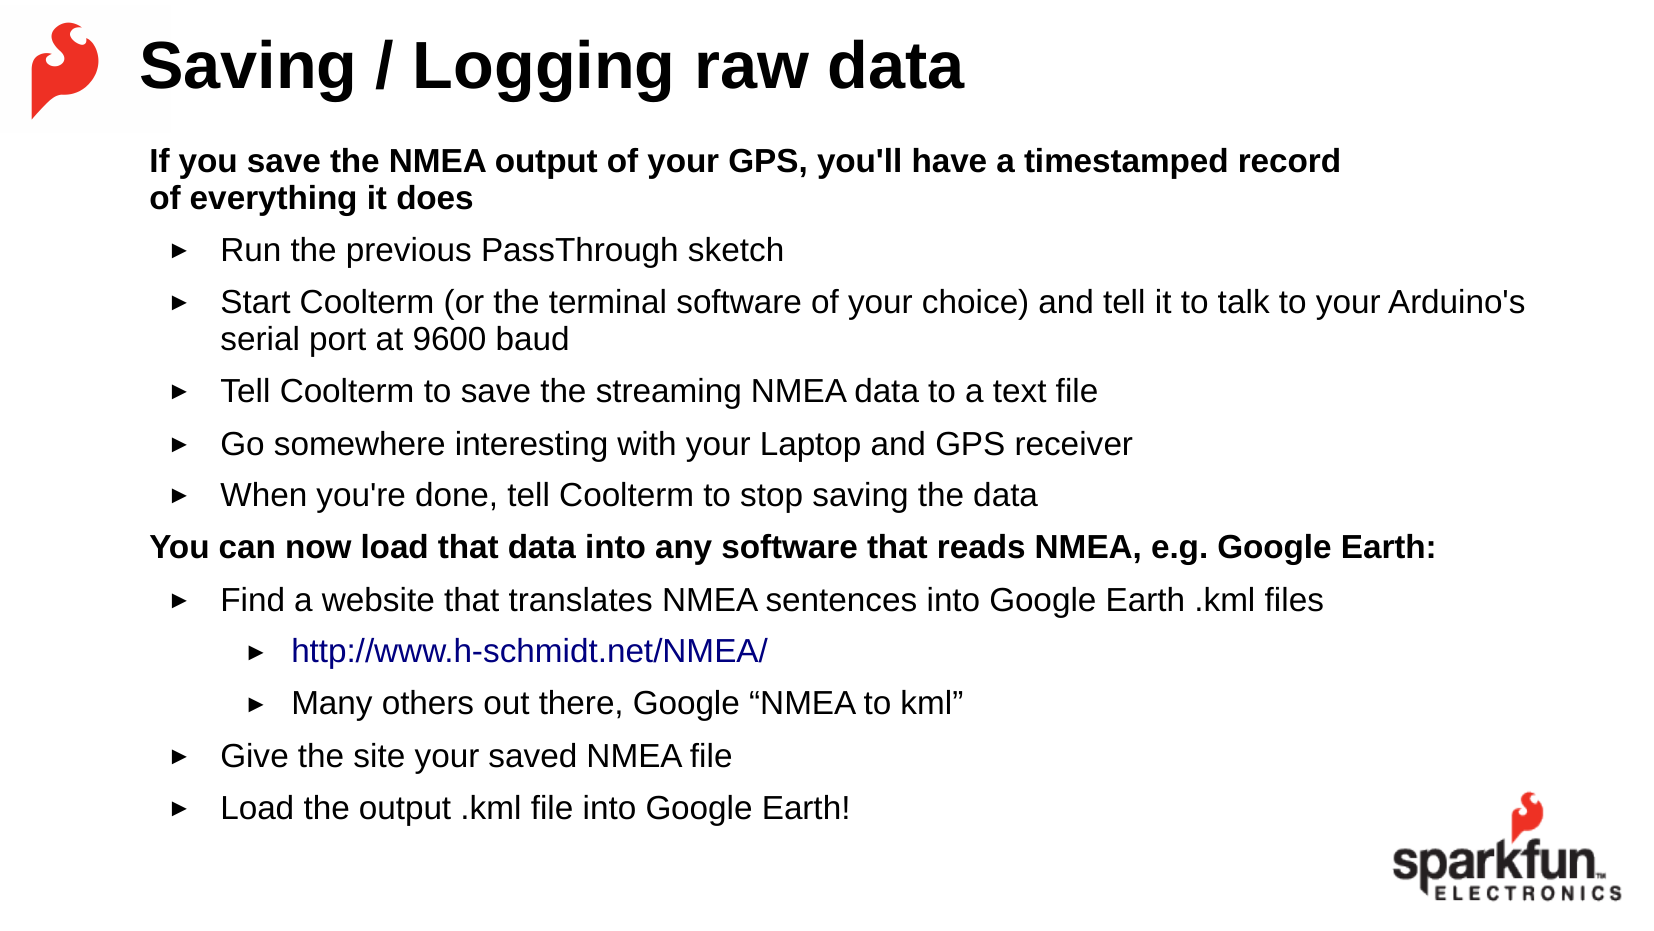

# Saving / Logging raw data
If you save the NMEA output of your GPS, you'll have a timestamped record
of everything it does
Run the previous PassThrough sketch
Start Coolterm (or the terminal software of your choice) and tell it to talk to your Arduino's serial port at 9600 baud
Tell Coolterm to save the streaming NMEA data to a text file
Go somewhere interesting with your Laptop and GPS receiver
When you're done, tell Coolterm to stop saving the data
You can now load that data into any software that reads NMEA, e.g. Google Earth:
Find a website that translates NMEA sentences into Google Earth .kml files
http://www.h-schmidt.net/NMEA/
Many others out there, Google “NMEA to kml”
Give the site your saved NMEA file
Load the output .kml file into Google Earth!